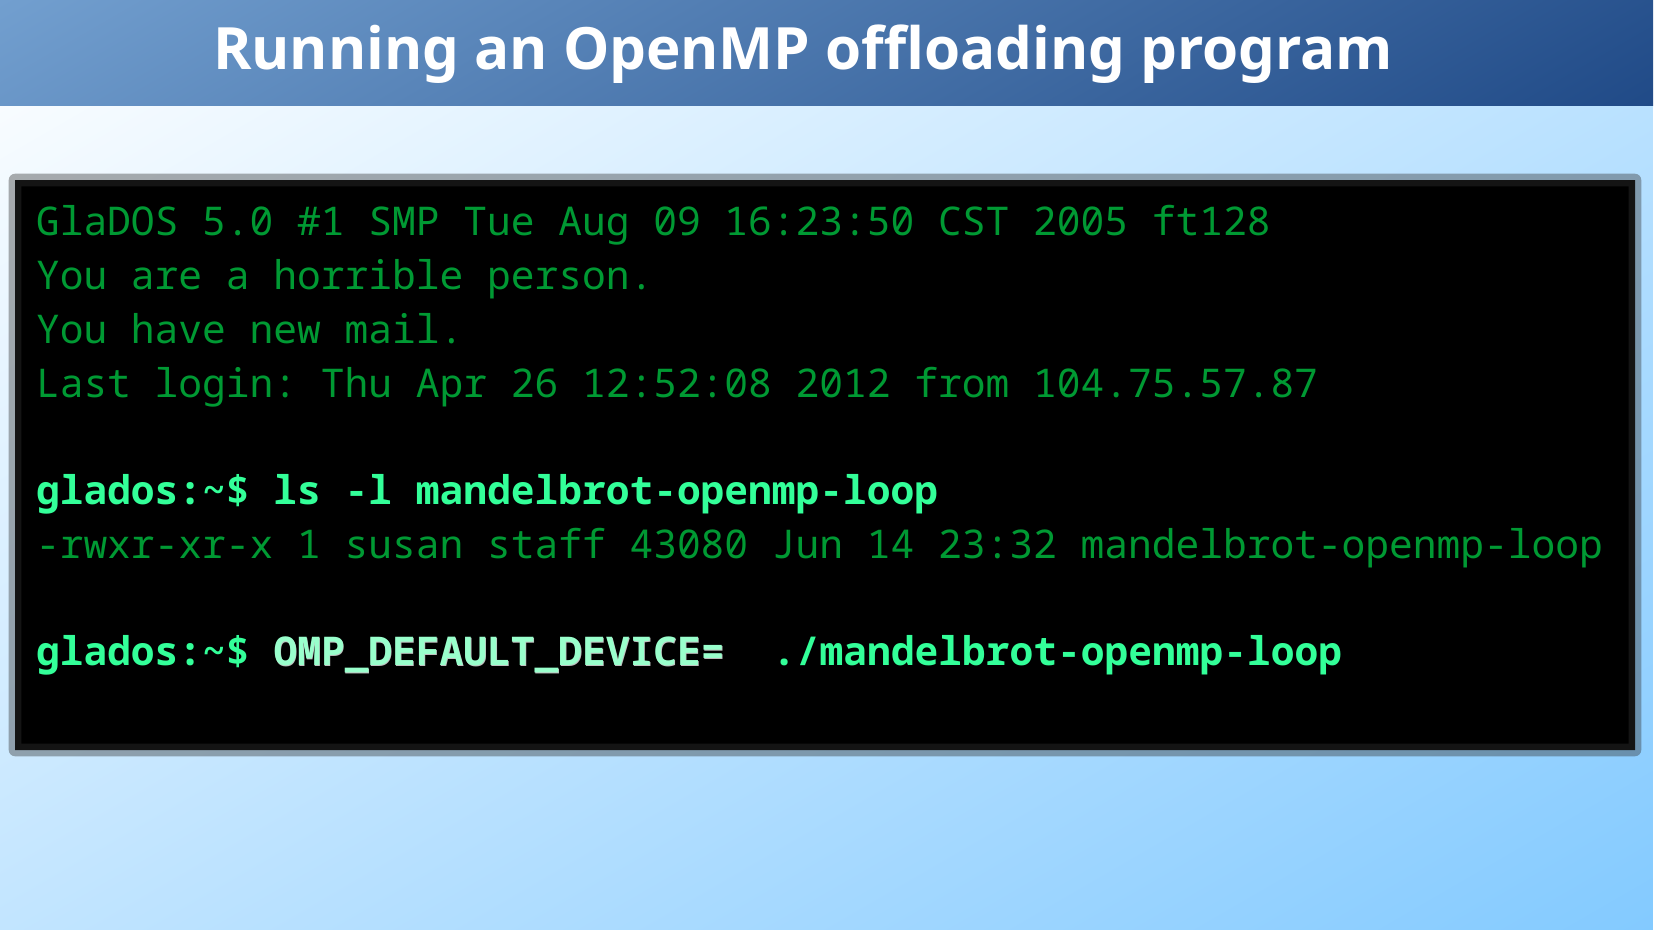

Running an OpenMP offloading program
GlaDOS 5.0 #1 SMP Tue Aug 09 16:23:50 CST 2005 ft128
You are a horrible person.
You have new mail.
Last login: Thu Apr 26 12:52:08 2012 from 104.75.57.87
glados:~$ ls -l mandelbrot-openmp-loop
-rwxr-xr-x 1 susan staff 43080 Jun 14 23:32 mandelbrot-openmp-loop
glados:~$ OMP_DEFAULT_DEVICE= ./mandelbrot-openmp-loop